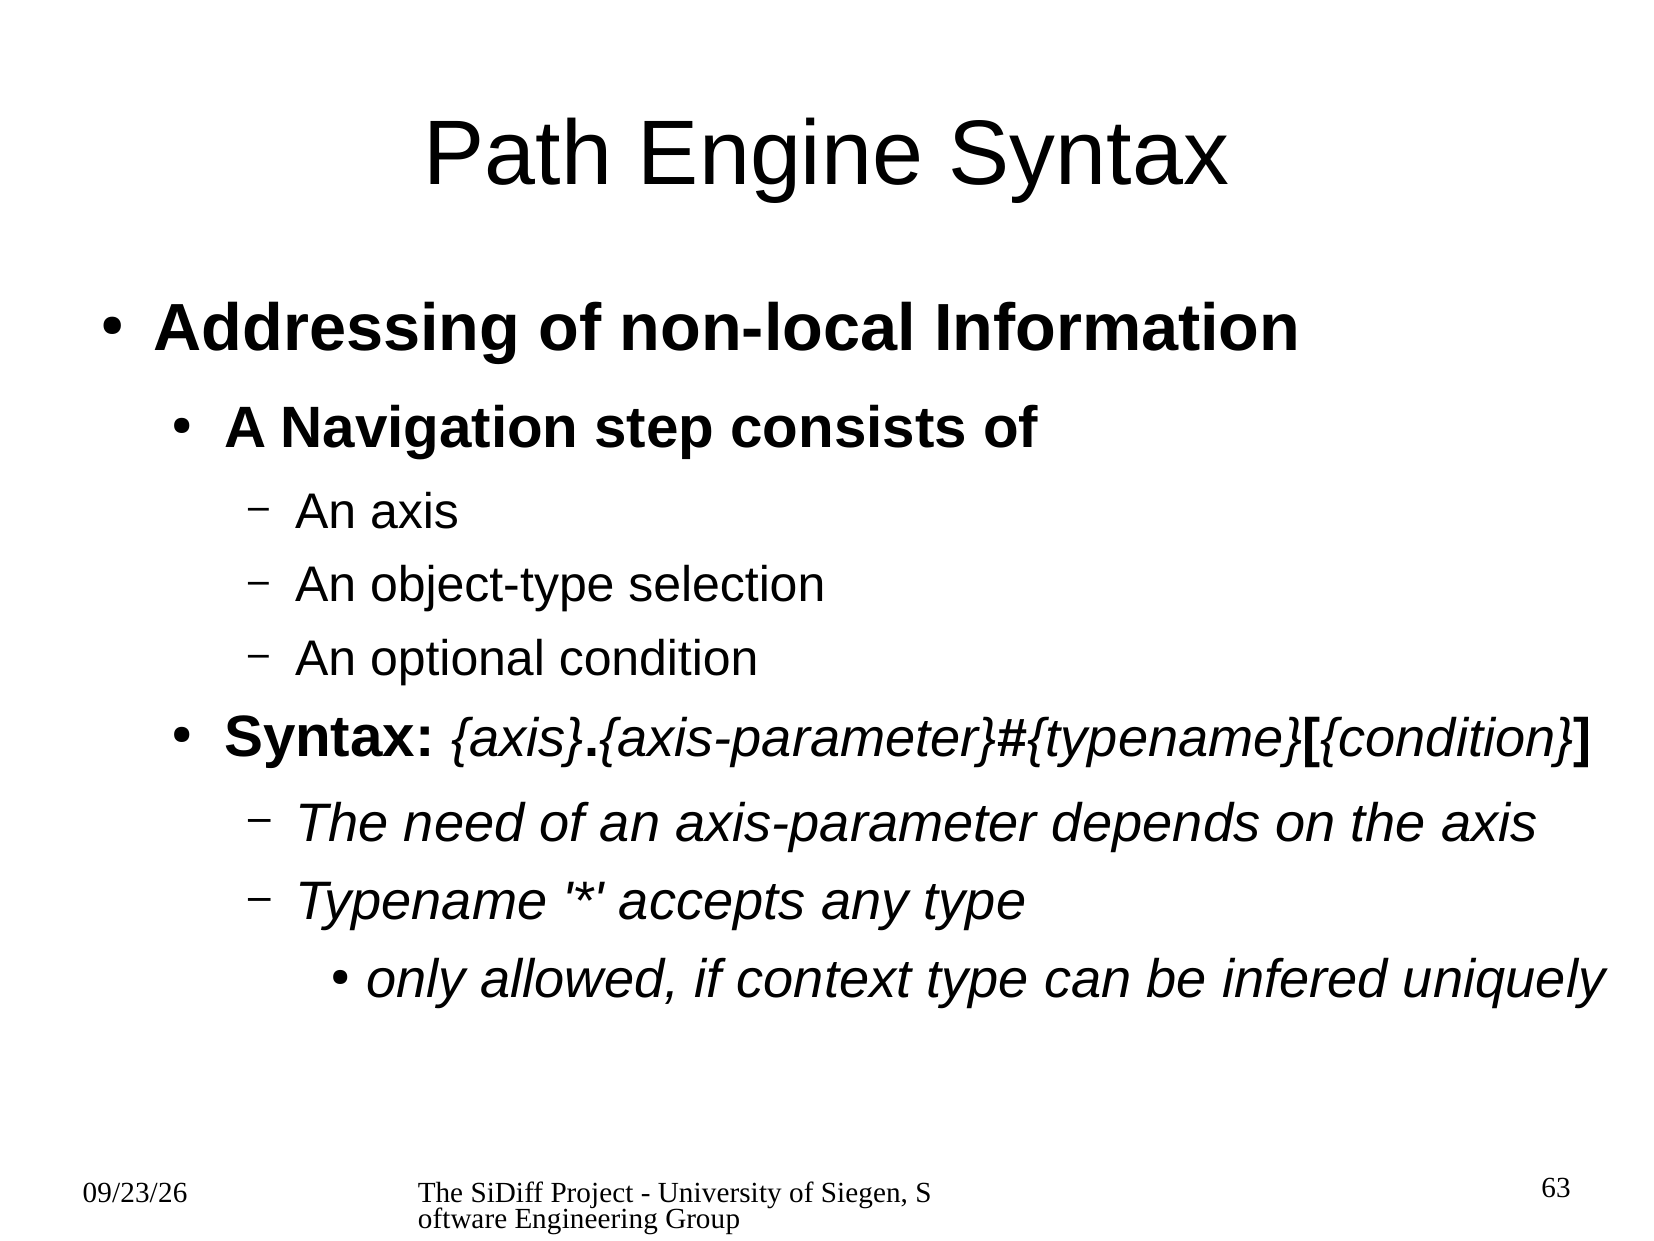

# Path Engine Syntax
Addressing of non-local Information
A Navigation step consists of
An axis
An object-type selection
An optional condition
Syntax: {axis}.{axis-parameter}#{typename}[{condition}]
The need of an axis-parameter depends on the axis
Typename '*' accepts any type
only allowed, if context type can be infered uniquely
63
The SiDiff Project - University of Siegen, Software Engineering Group